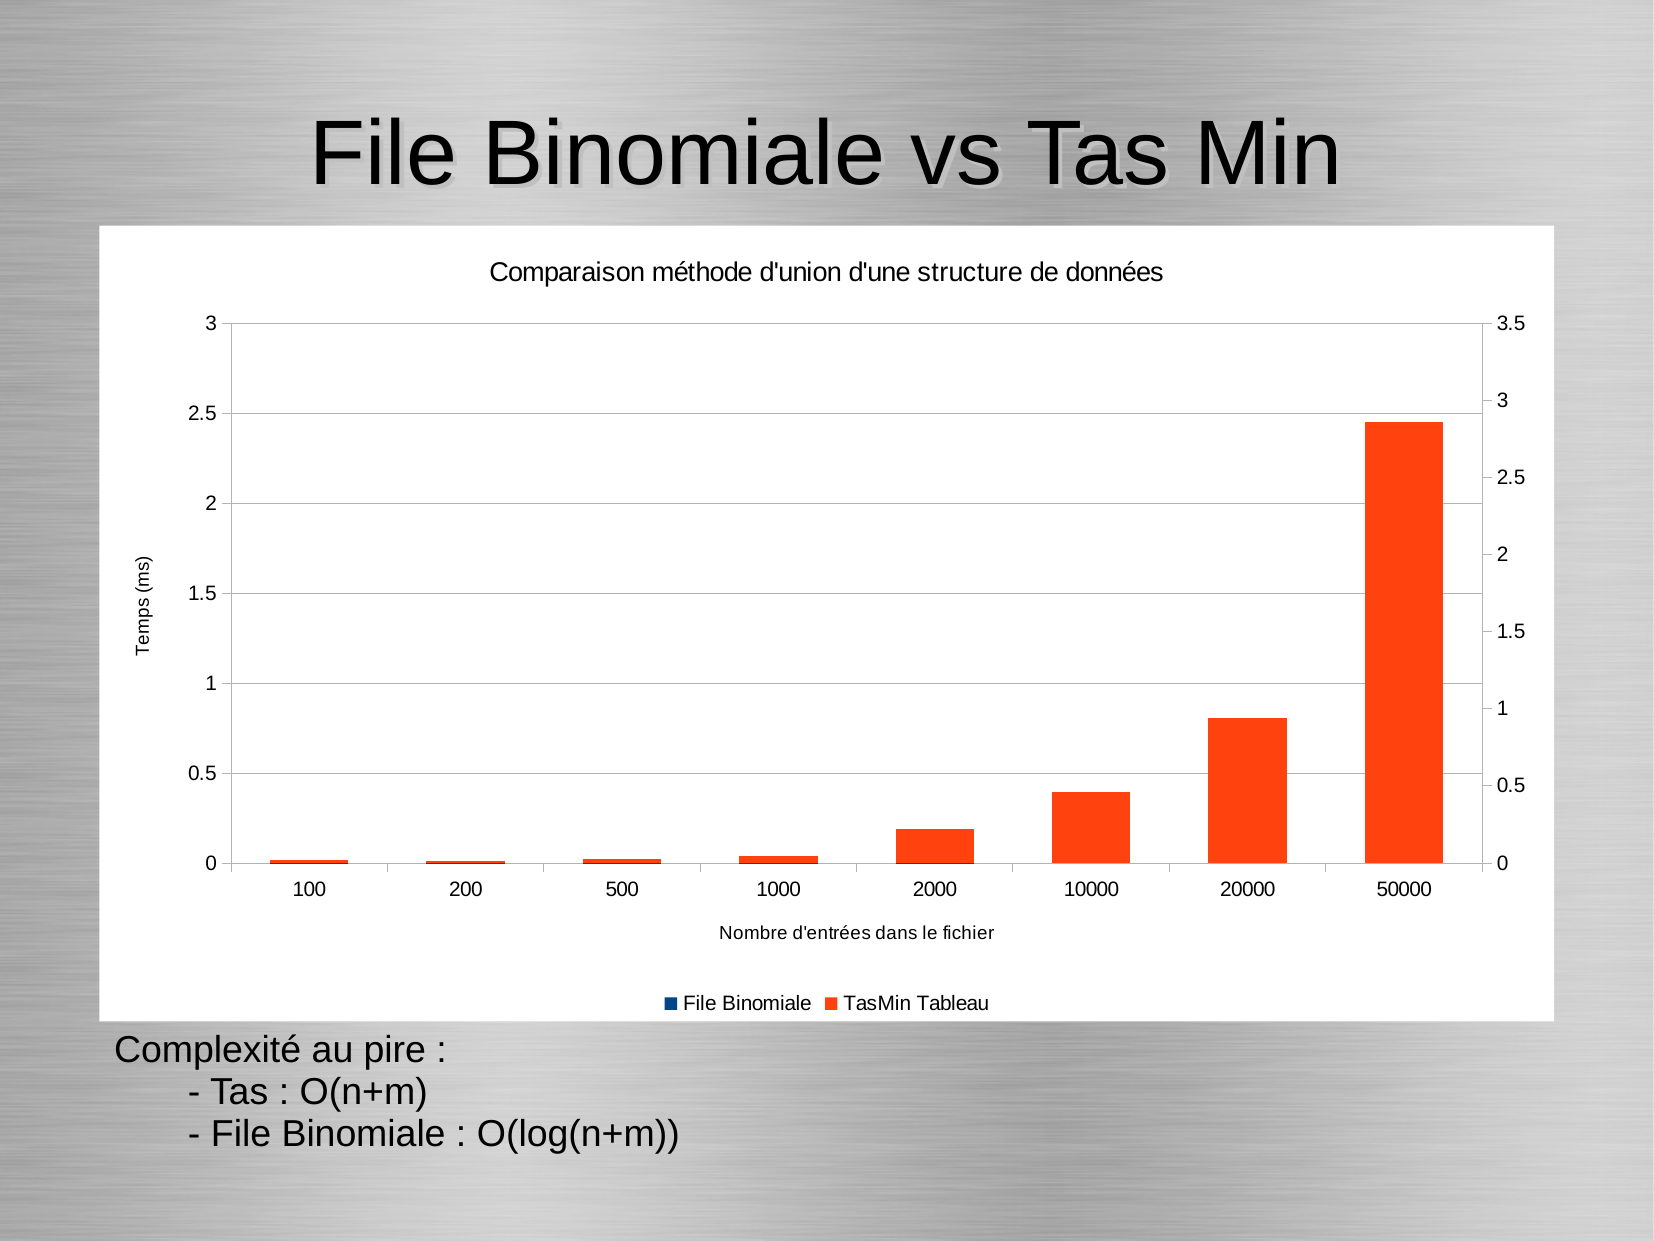

# File Binomiale vs Tas Min
### Chart: Comparaison méthode d'union d'une structure de données
| Category | File Binomiale | TasMin Tableau |
|---|---|---|
| 100 | 0.00286 | 0.019664 |
| 200 | 0.000784 | 0.012318 |
| 500 | 0.001226 | 0.027402 |
| 1000 | 0.001278 | 0.046489 |
| 2000 | 0.002105 | 0.22274 |
| 10000 | 0.003846 | 0.457668 |
| 20000 | 0.005796 | 0.938504 |
| 50000 | 0.006415 | 2.860623 |Complexité au pire :
	- Tas : O(n+m)
	- File Binomiale : O(log(n+m))